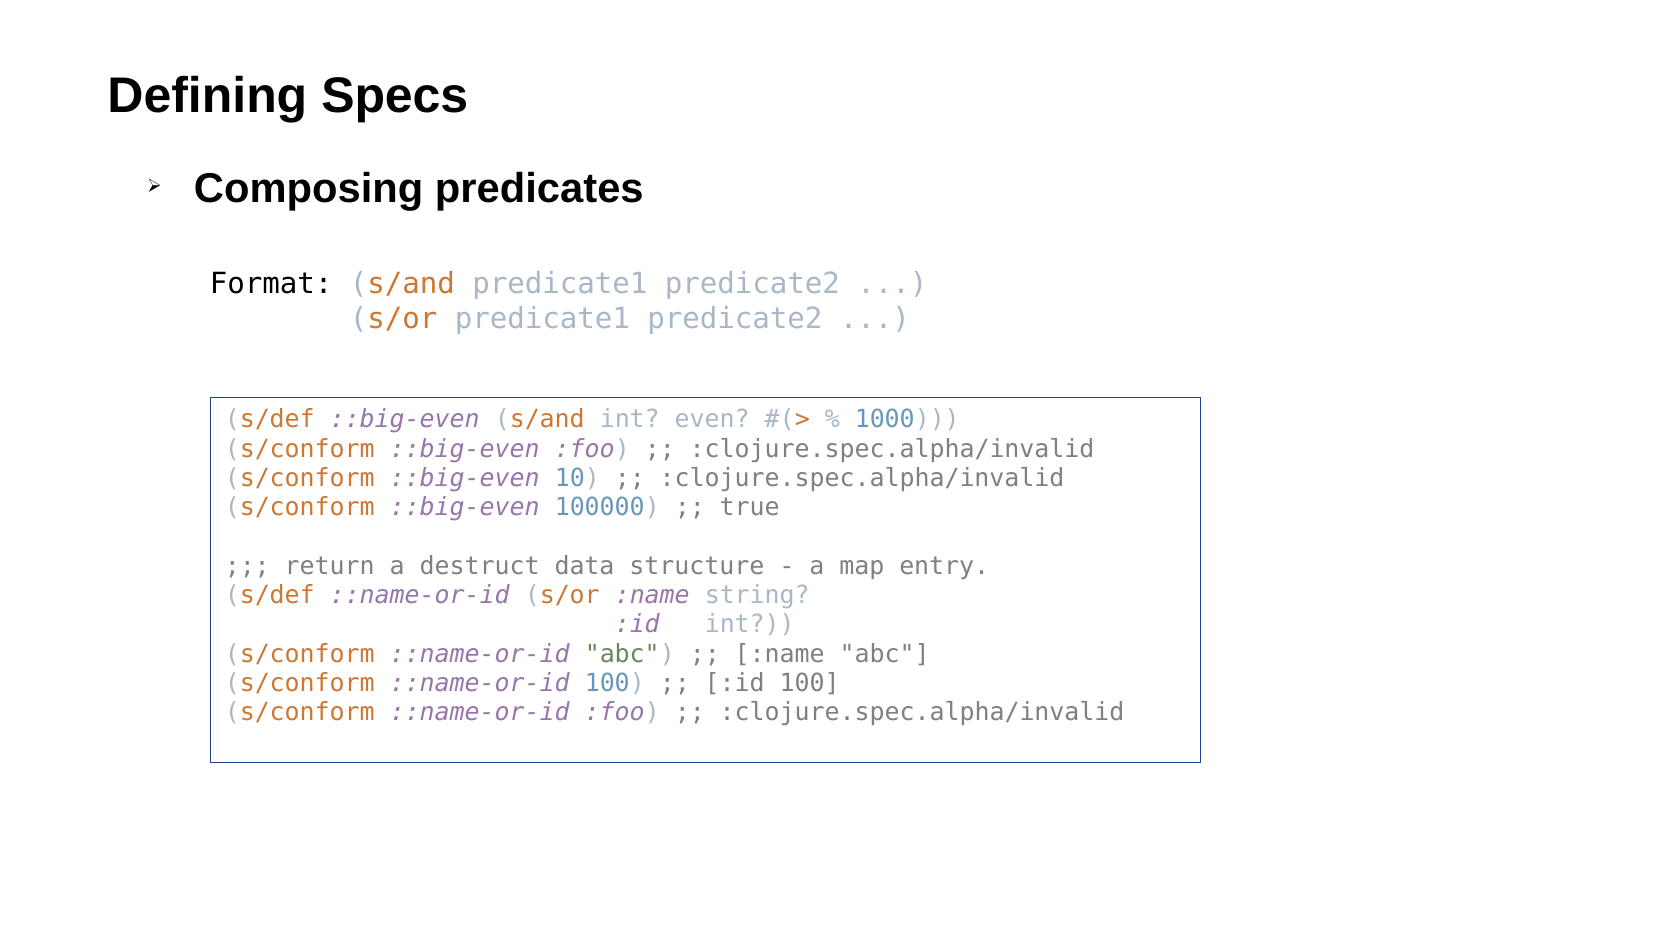

Defining Specs
 Composing predicates
Format: (s/and predicate1 predicate2 ...)
 (s/or predicate1 predicate2 ...)
(s/def ::big-even (s/and int? even? #(> % 1000)))
(s/conform ::big-even :foo) ;; :clojure.spec.alpha/invalid
(s/conform ::big-even 10) ;; :clojure.spec.alpha/invalid
(s/conform ::big-even 100000) ;; true
;;; return a destruct data structure - a map entry.
(s/def ::name-or-id (s/or :name string?
 :id int?))
(s/conform ::name-or-id "abc") ;; [:name "abc"]
(s/conform ::name-or-id 100) ;; [:id 100]
(s/conform ::name-or-id :foo) ;; :clojure.spec.alpha/invalid